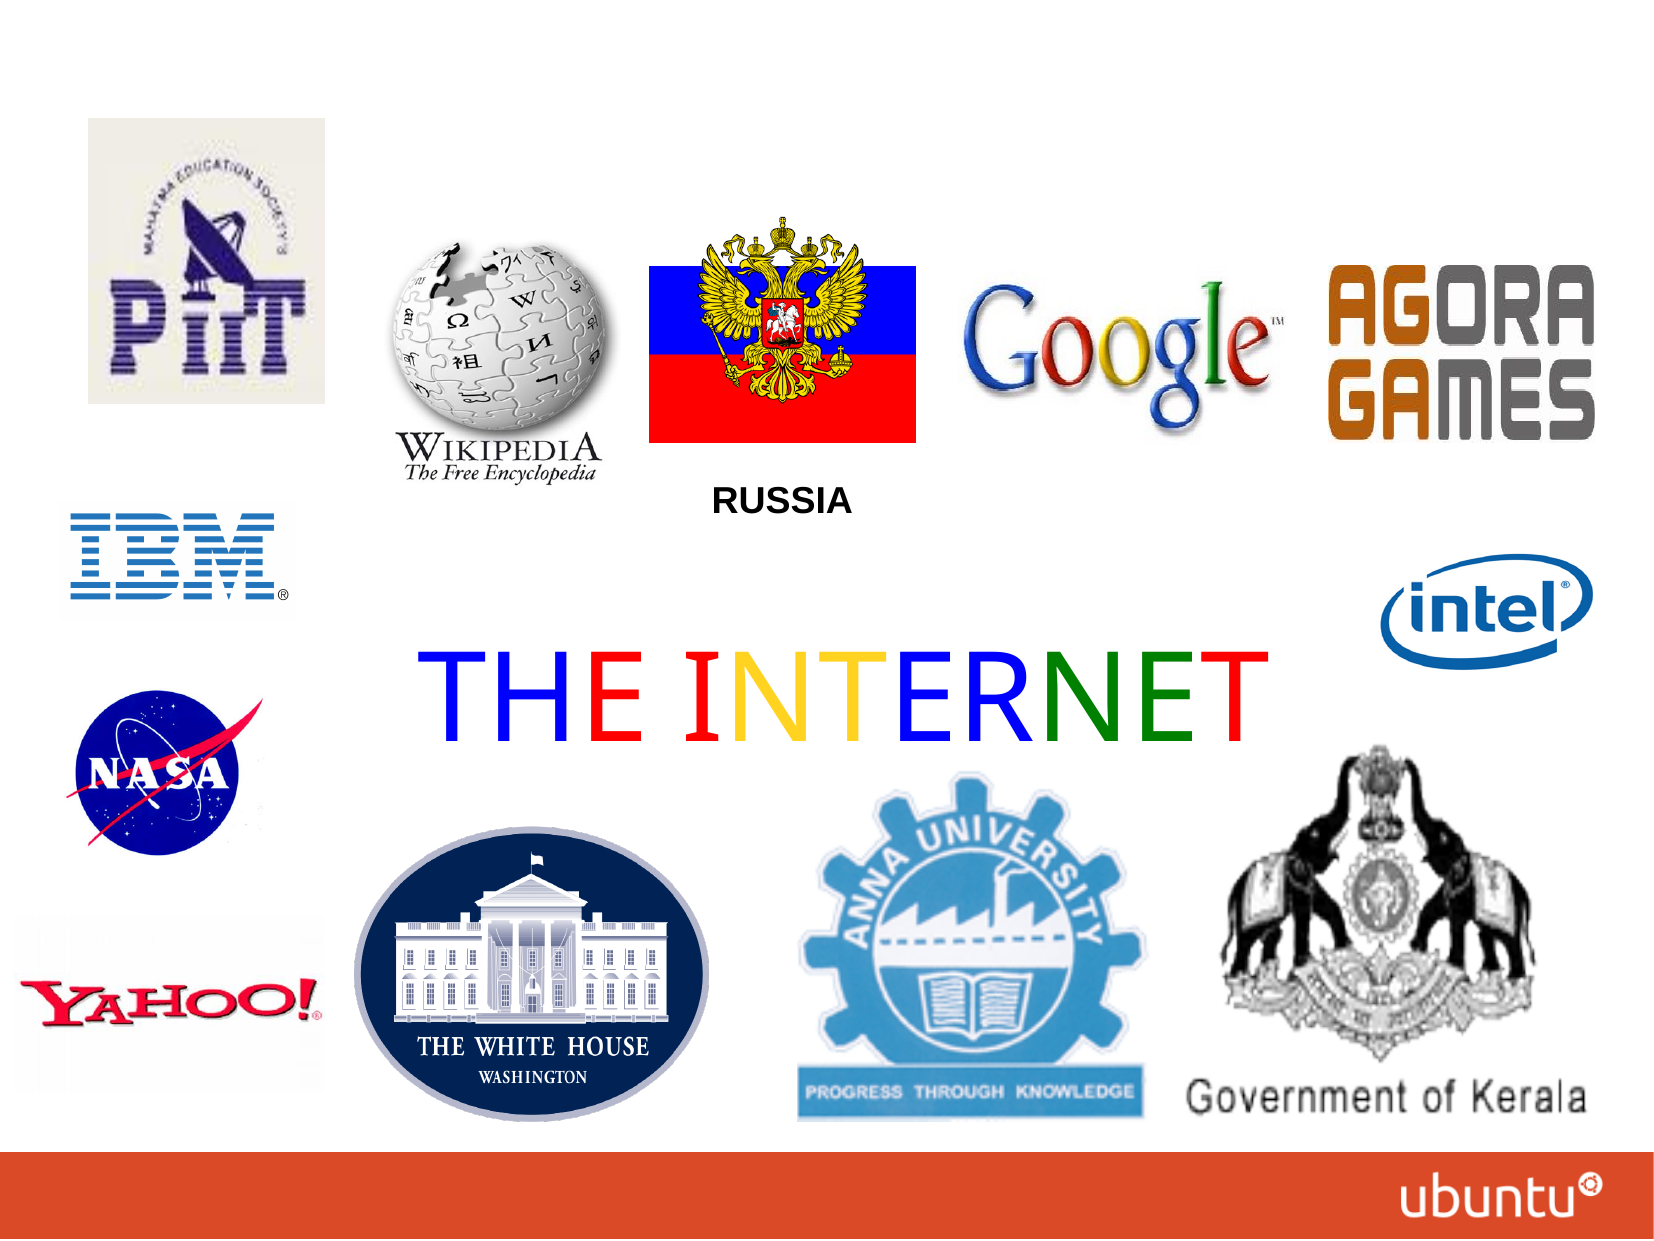

# Who Uses FOSS?
RUSSIA
THE INTERNET